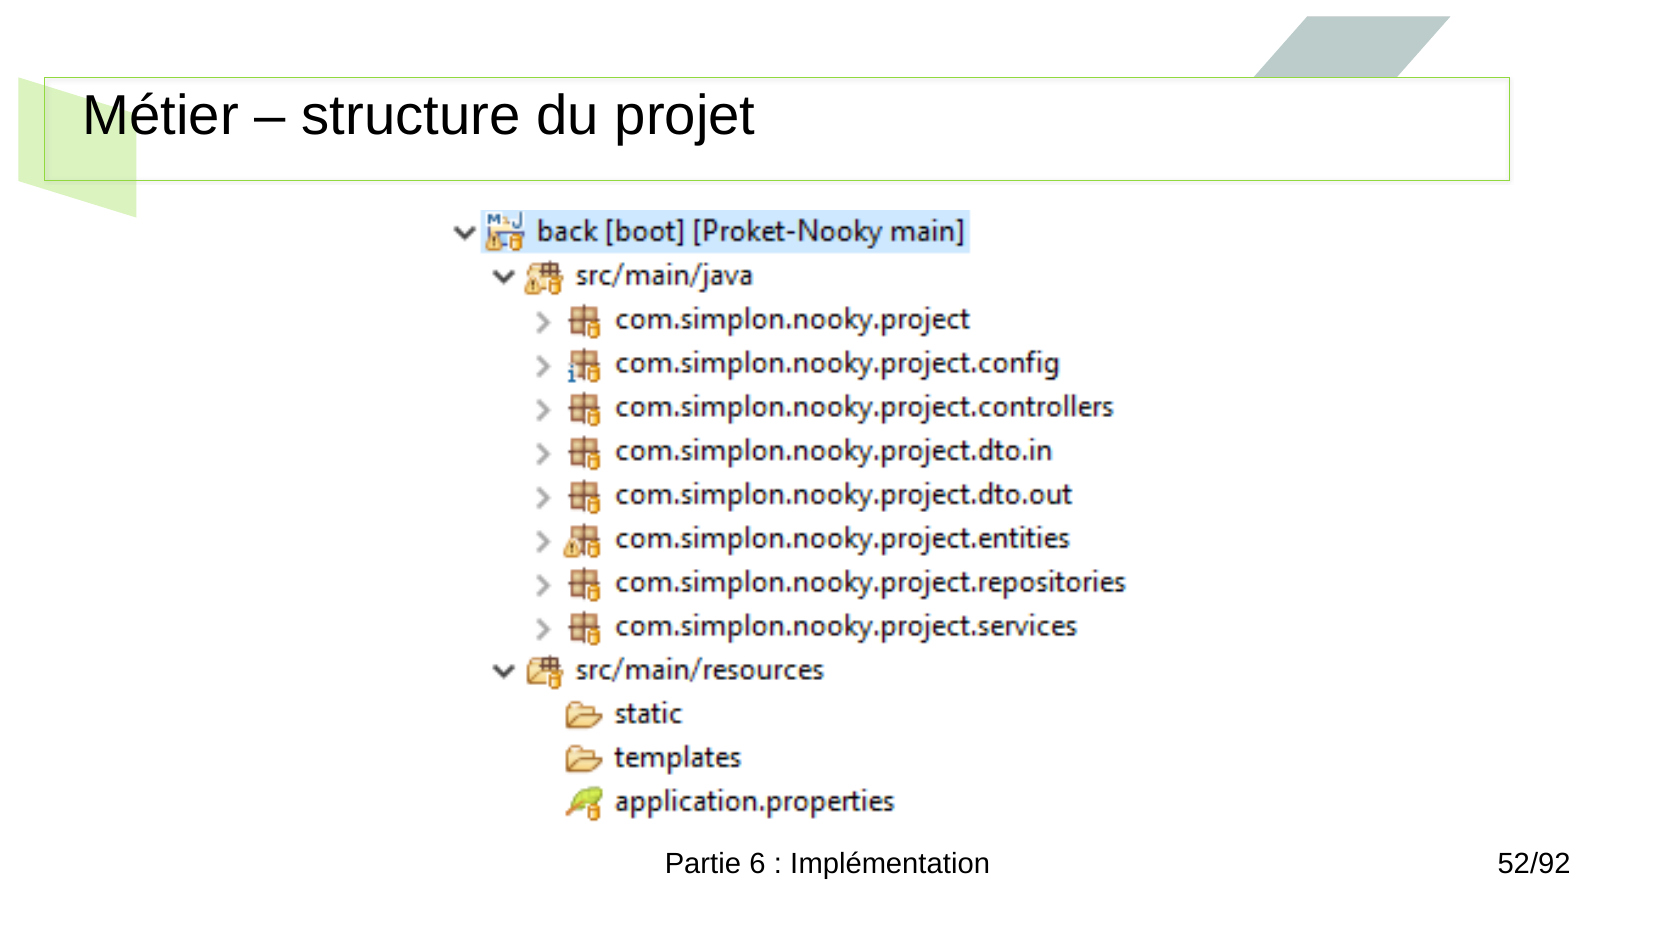

# Métier – structure du projet
Partie 6 : Implémentation
52